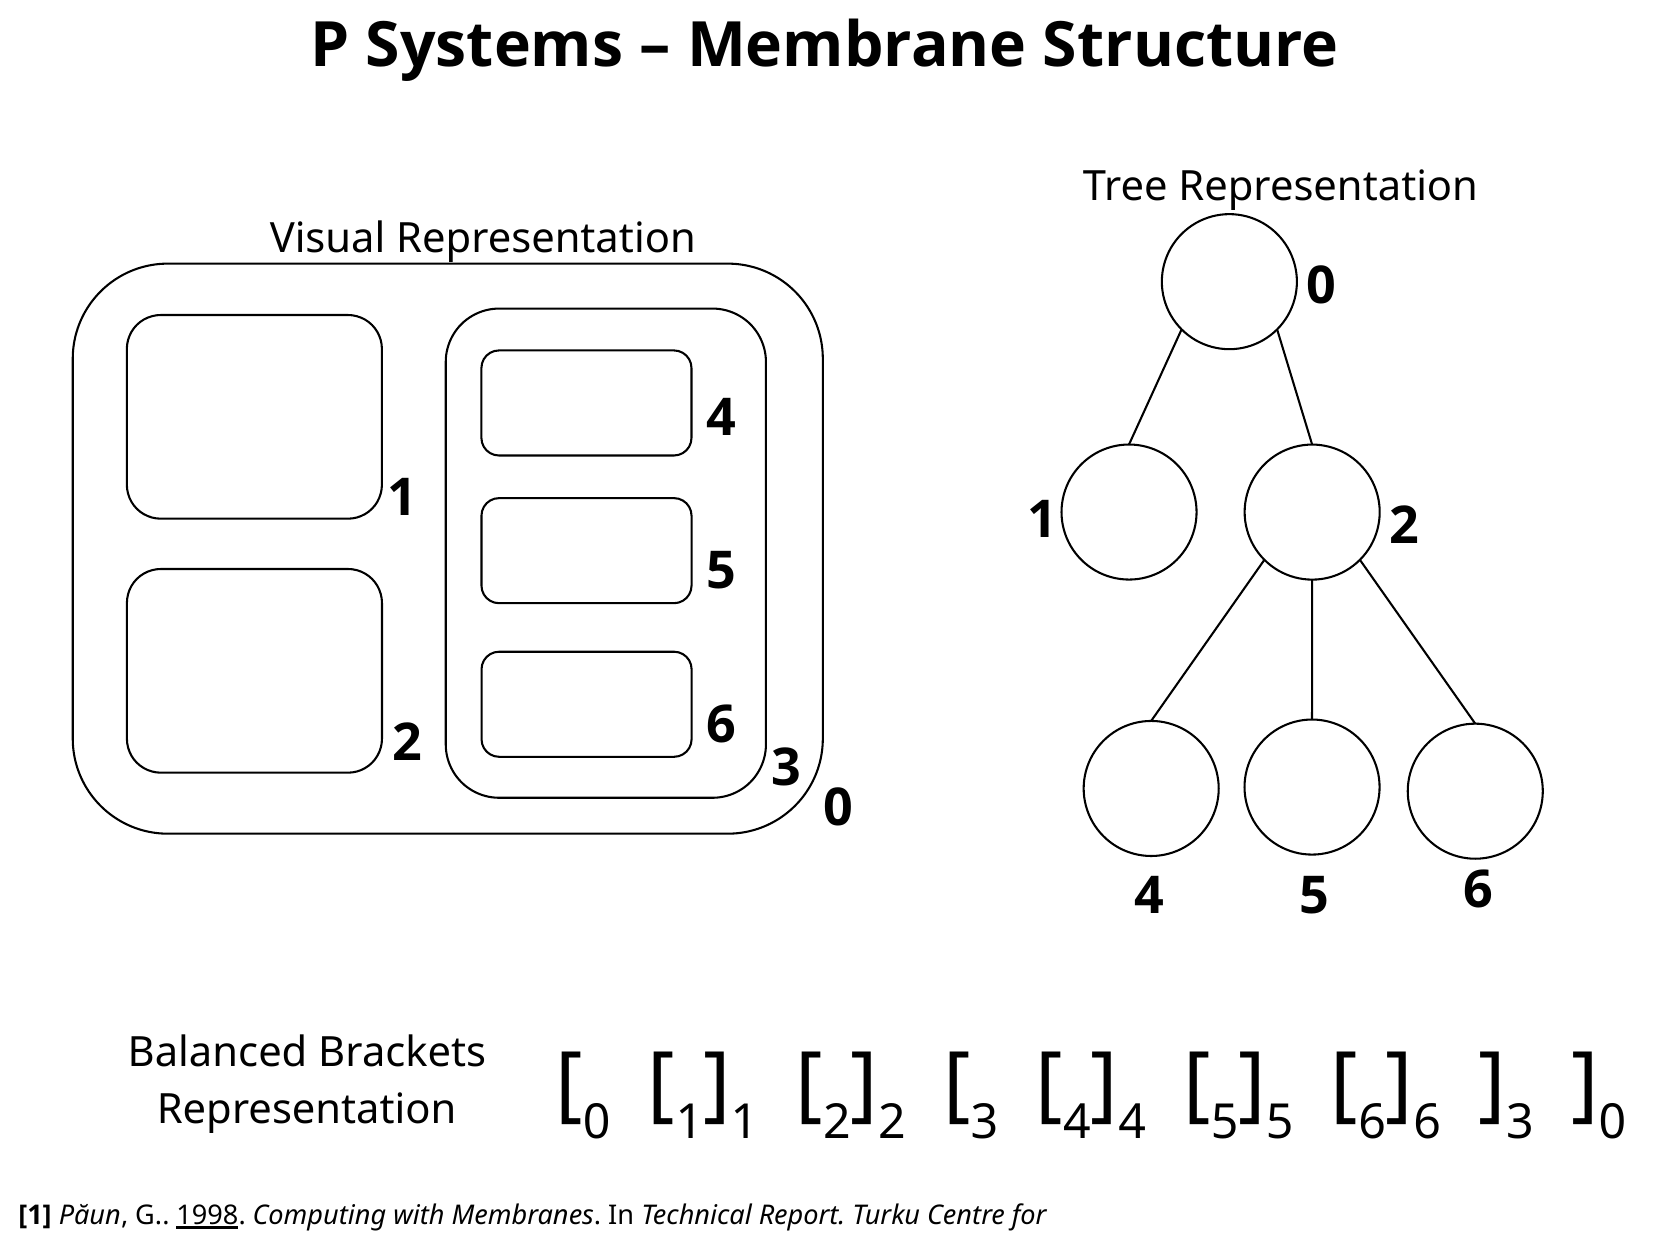

# P Systems – Membrane Structure
Tree Representation
Visual Representation
0
4
1
1
2
5
6
2
3
0
6
4
5
Balanced Brackets
Representation
[0 [1]1 [2]2 [3 [4]4 [5]5 [6]6 ]3 ]0
[1] Păun, G.. 1998. Computing with Membranes. In Technical Report. Turku Centre for Computer Science.